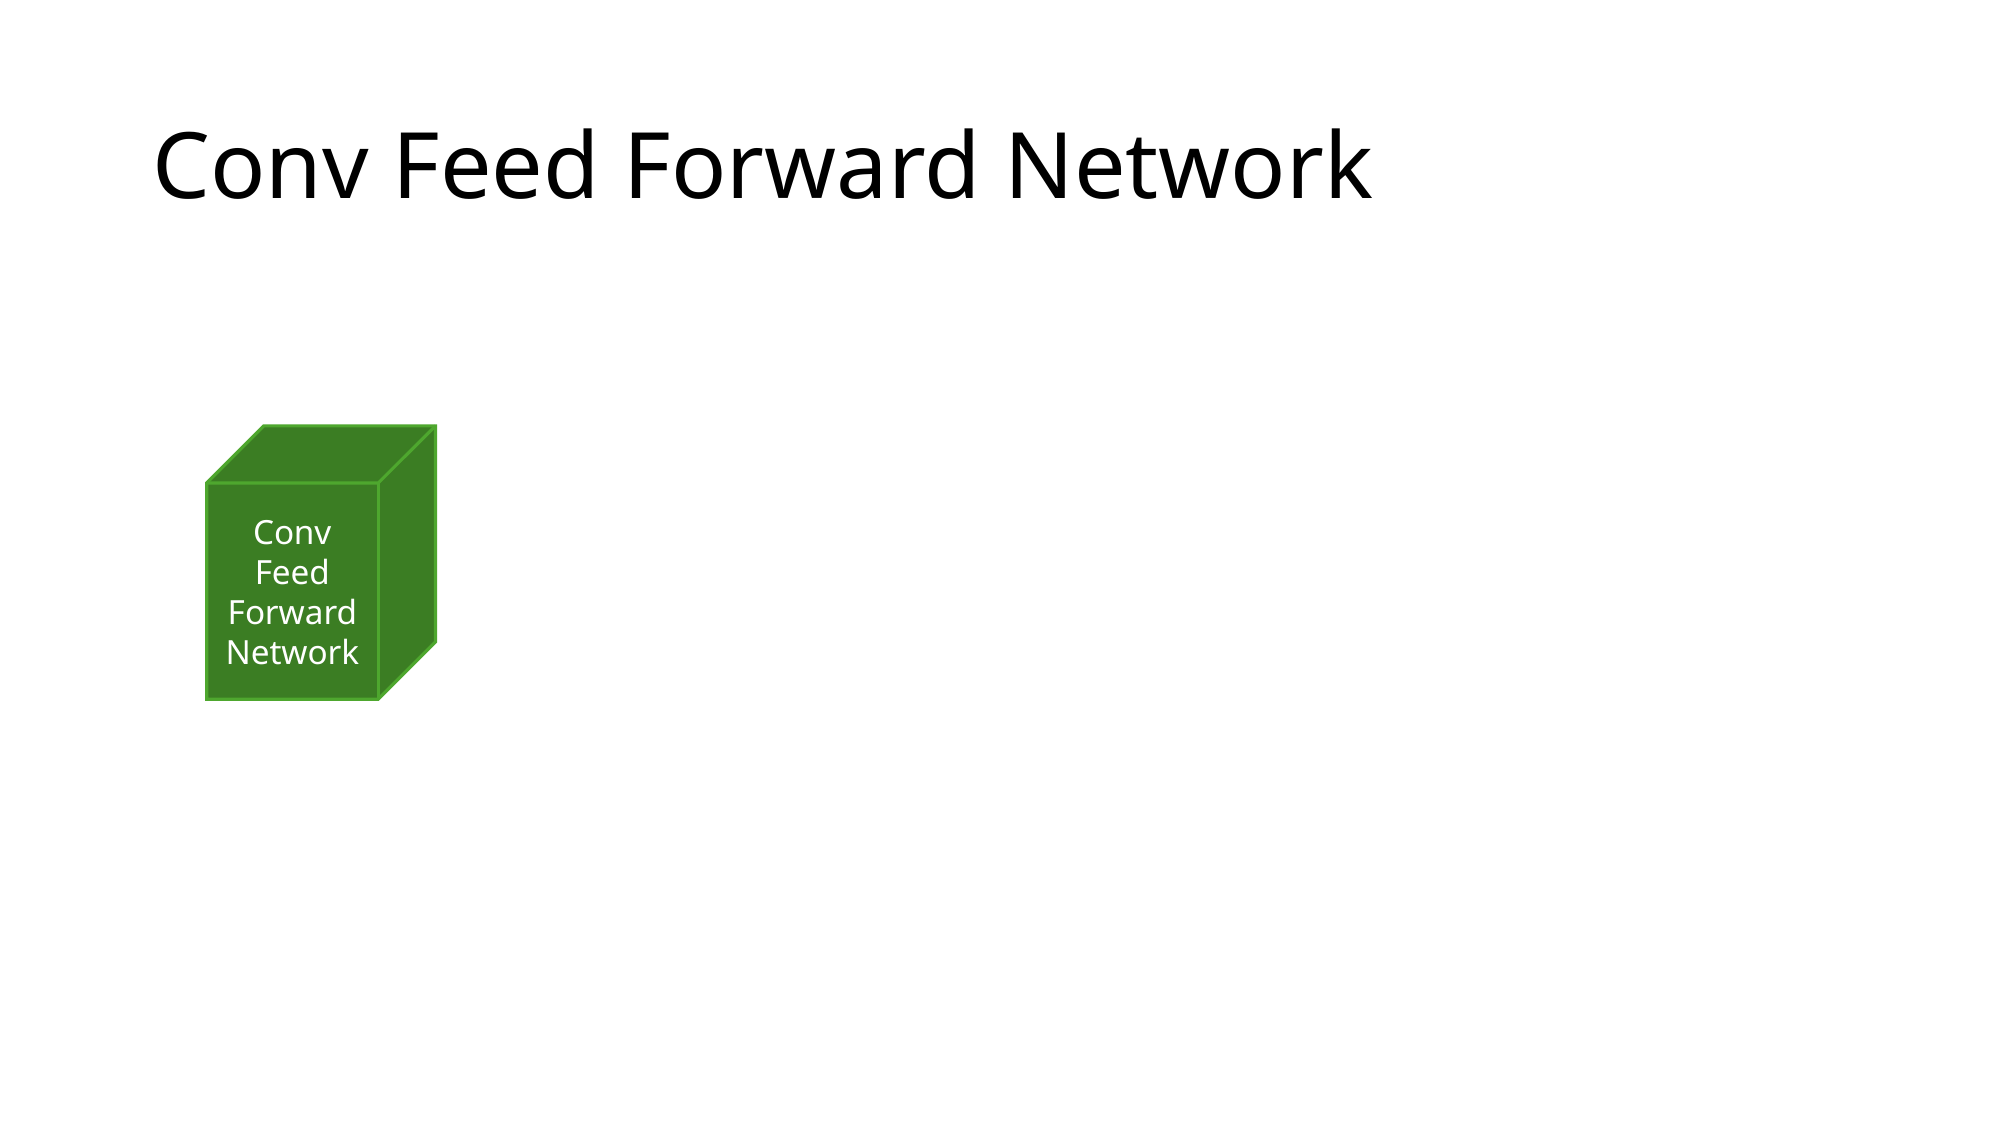

# Conv Feed Forward Network
Conv Feed Forward Network